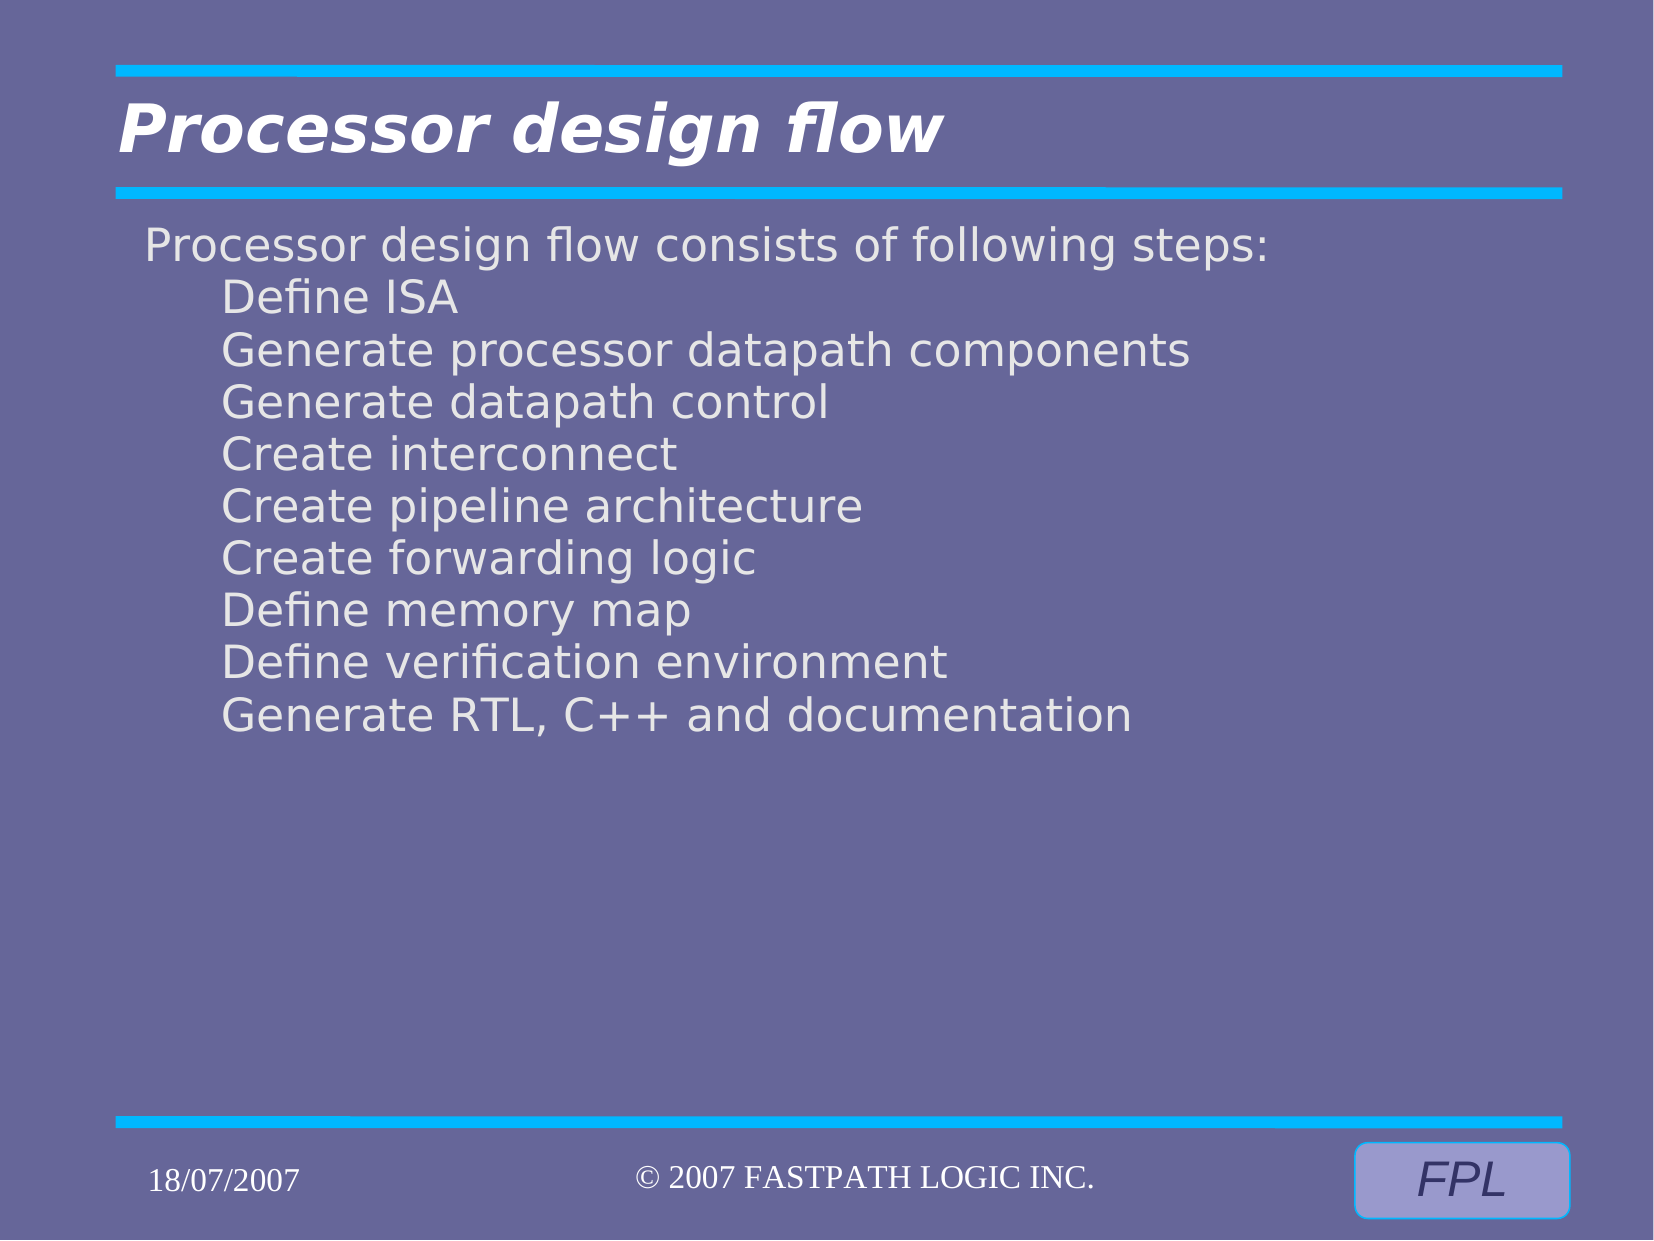

# Processor design flow
Processor design flow consists of following steps:
Define ISA
Generate processor datapath components
Generate datapath control
Create interconnect
Create pipeline architecture
Create forwarding logic
Define memory map
Define verification environment
Generate RTL, C++ and documentation
© 2007 FASTPATH LOGIC INC.
18/07/2007